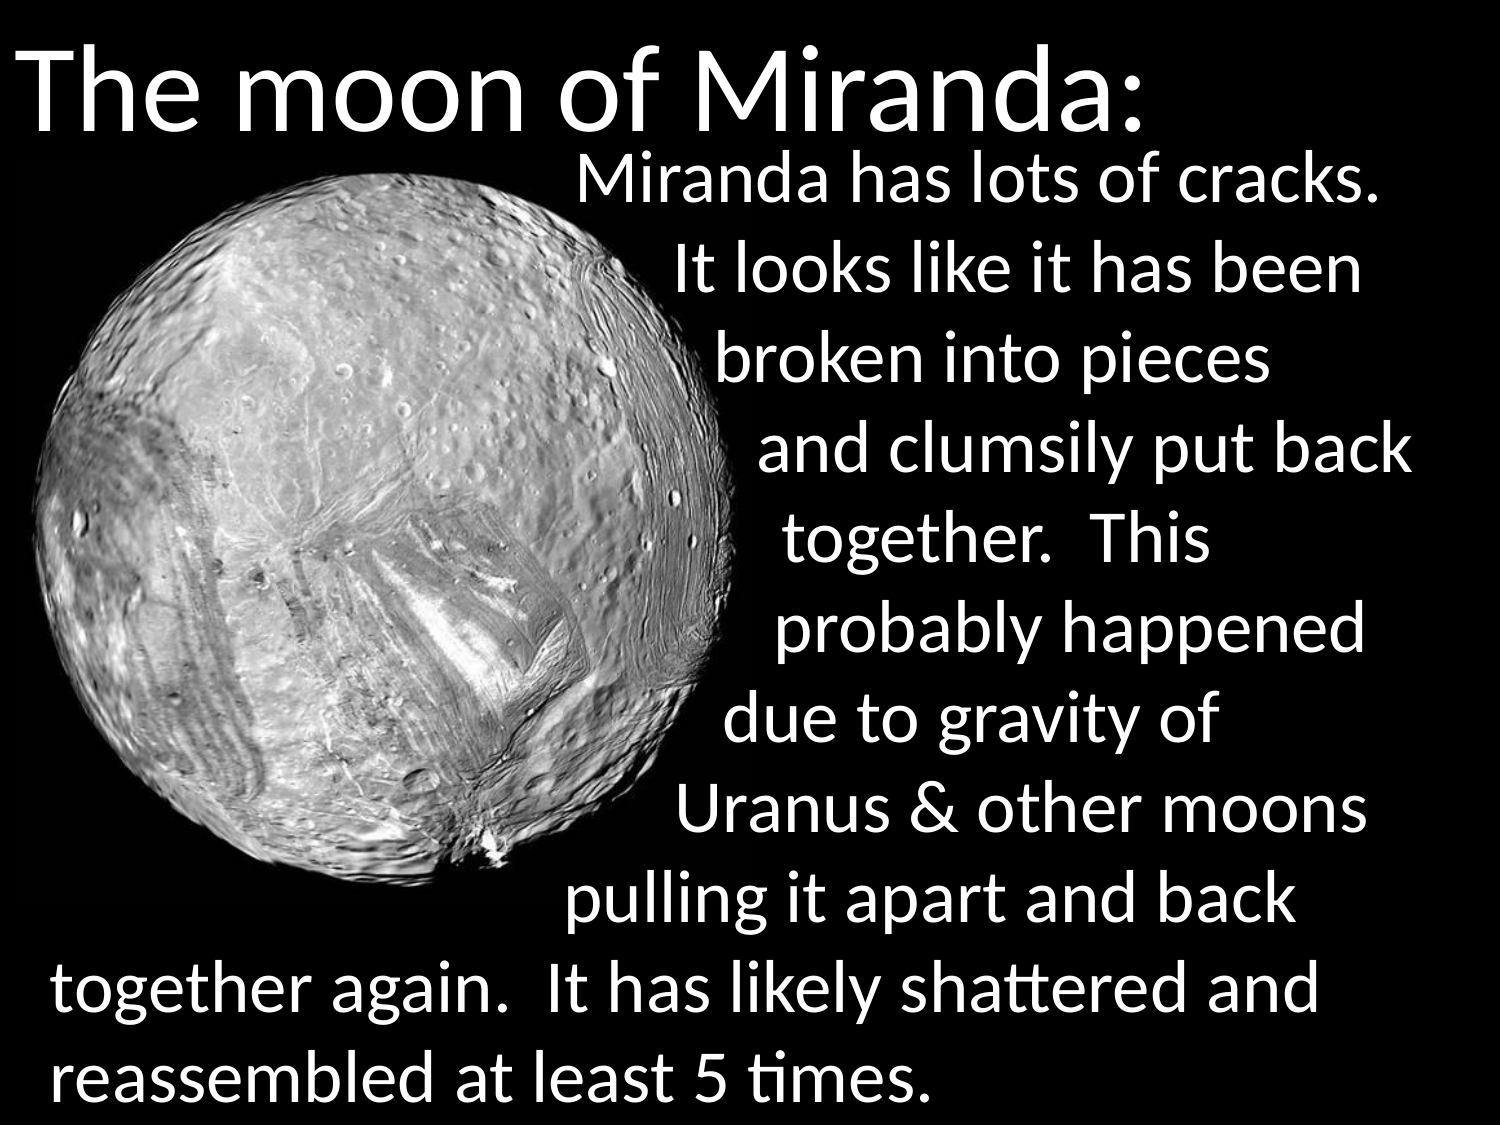

The moon of Miranda:
			 				Miranda has lots of cracks.
				 It looks like it has been 						 broken into pieces 						 and clumsily put back 					 together. This 							 probably happened 					 due to gravity of 					 Uranus & other moons 				 pulling it apart and back together again. It has likely shattered and reassembled at least 5 times.